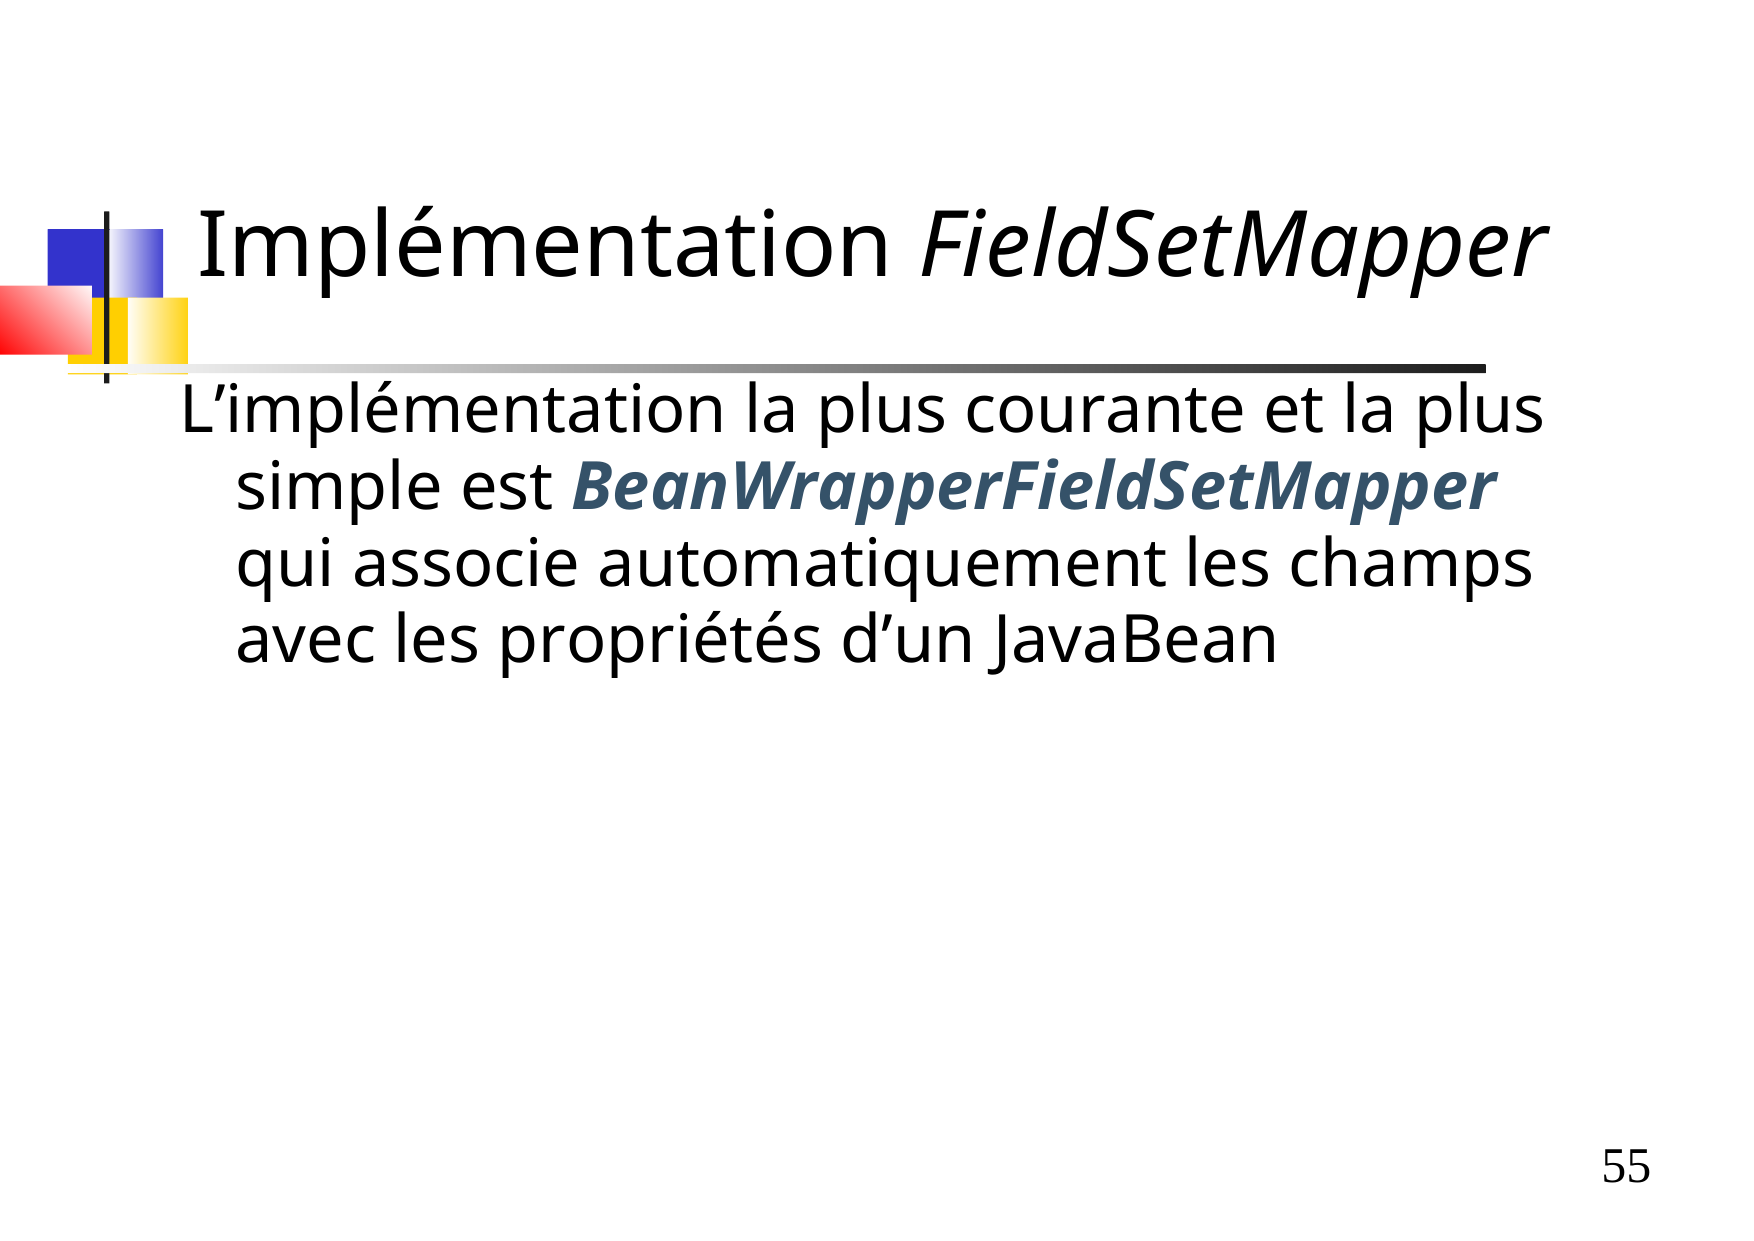

# Implémentation FieldSetMapper
L’implémentation la plus courante et la plus simple est BeanWrapperFieldSetMapper qui associe automatiquement les champs avec les propriétés d’un JavaBean